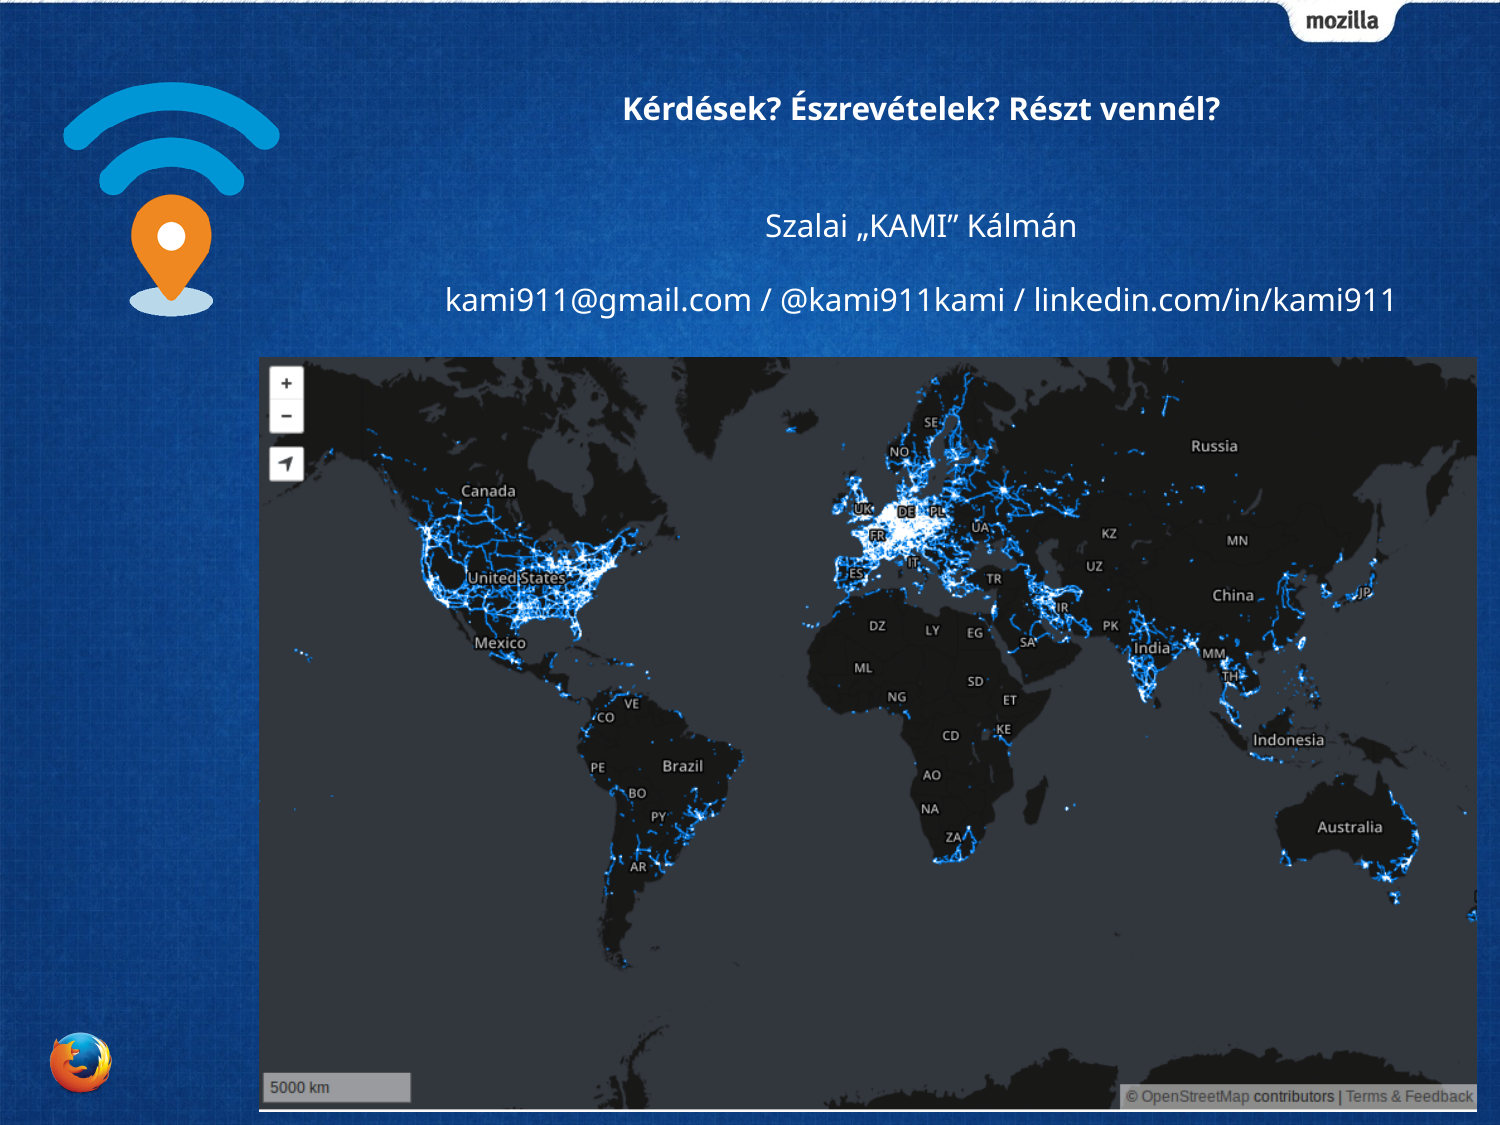

# Kérdések? Észrevételek? Részt vennél? Szalai „KAMI” Kálmán kami911@gmail.com / @kami911kami / linkedin.com/in/kami911